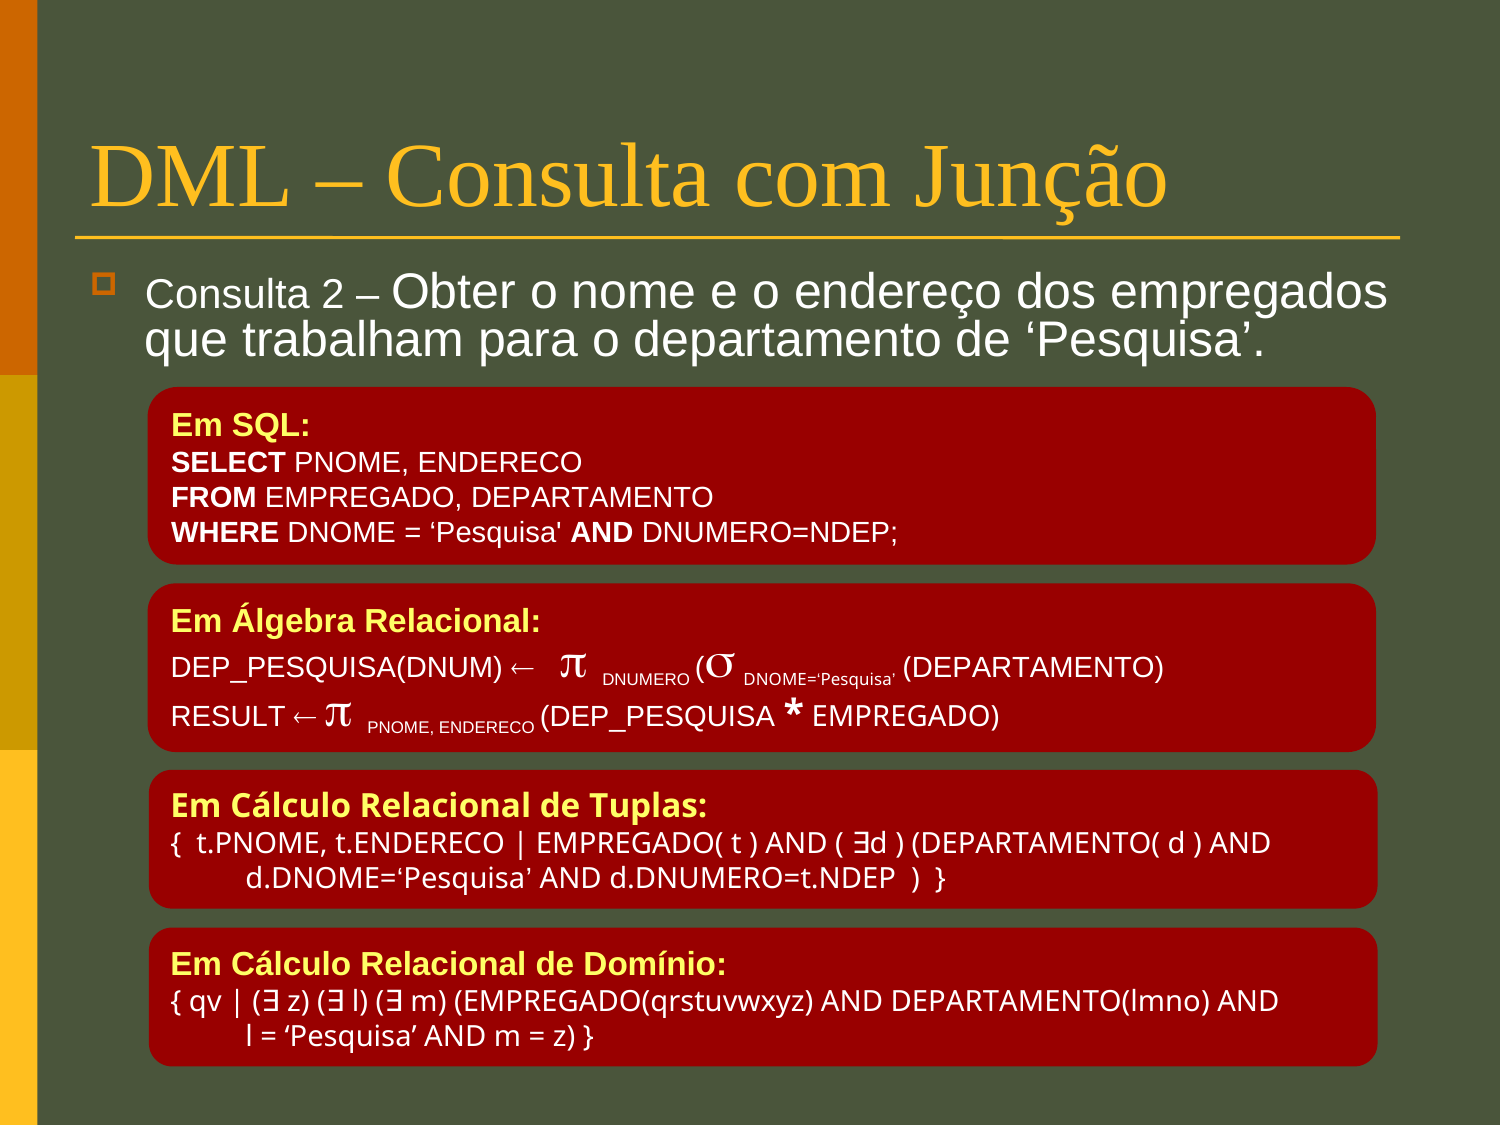

# DML – Consulta com Junção
Consulta 2 – Obter o nome e o endereço dos empregados que trabalham para o departamento de ‘Pesquisa’.
Em SQL:
SELECT PNOME, ENDERECO
FROM EMPREGADO, DEPARTAMENTO
WHERE DNOME = ‘Pesquisa' AND DNUMERO=NDEP;
Em Álgebra Relacional:
DEP_PESQUISA(DNUM) DNUMERO (DNOME=‘Pesquisa’ (DEPARTAMENTO)
RESULT  PNOME, ENDERECO (DEP_PESQUISA * EMPREGADO)
Em Cálculo Relacional de Tuplas:
{ t.PNOME, t.ENDERECO | EMPREGADO( t ) AND ( ∃d ) (DEPARTAMENTO( d ) AND
	d.DNOME=‘Pesquisa’ AND d.DNUMERO=t.NDEP ) }
Em Cálculo Relacional de Domínio:
{ qv | (∃ z) (∃ l) (∃ m) (EMPREGADO(qrstuvwxyz) AND DEPARTAMENTO(lmno) AND
	l = ‘Pesquisa’ AND m = z) }